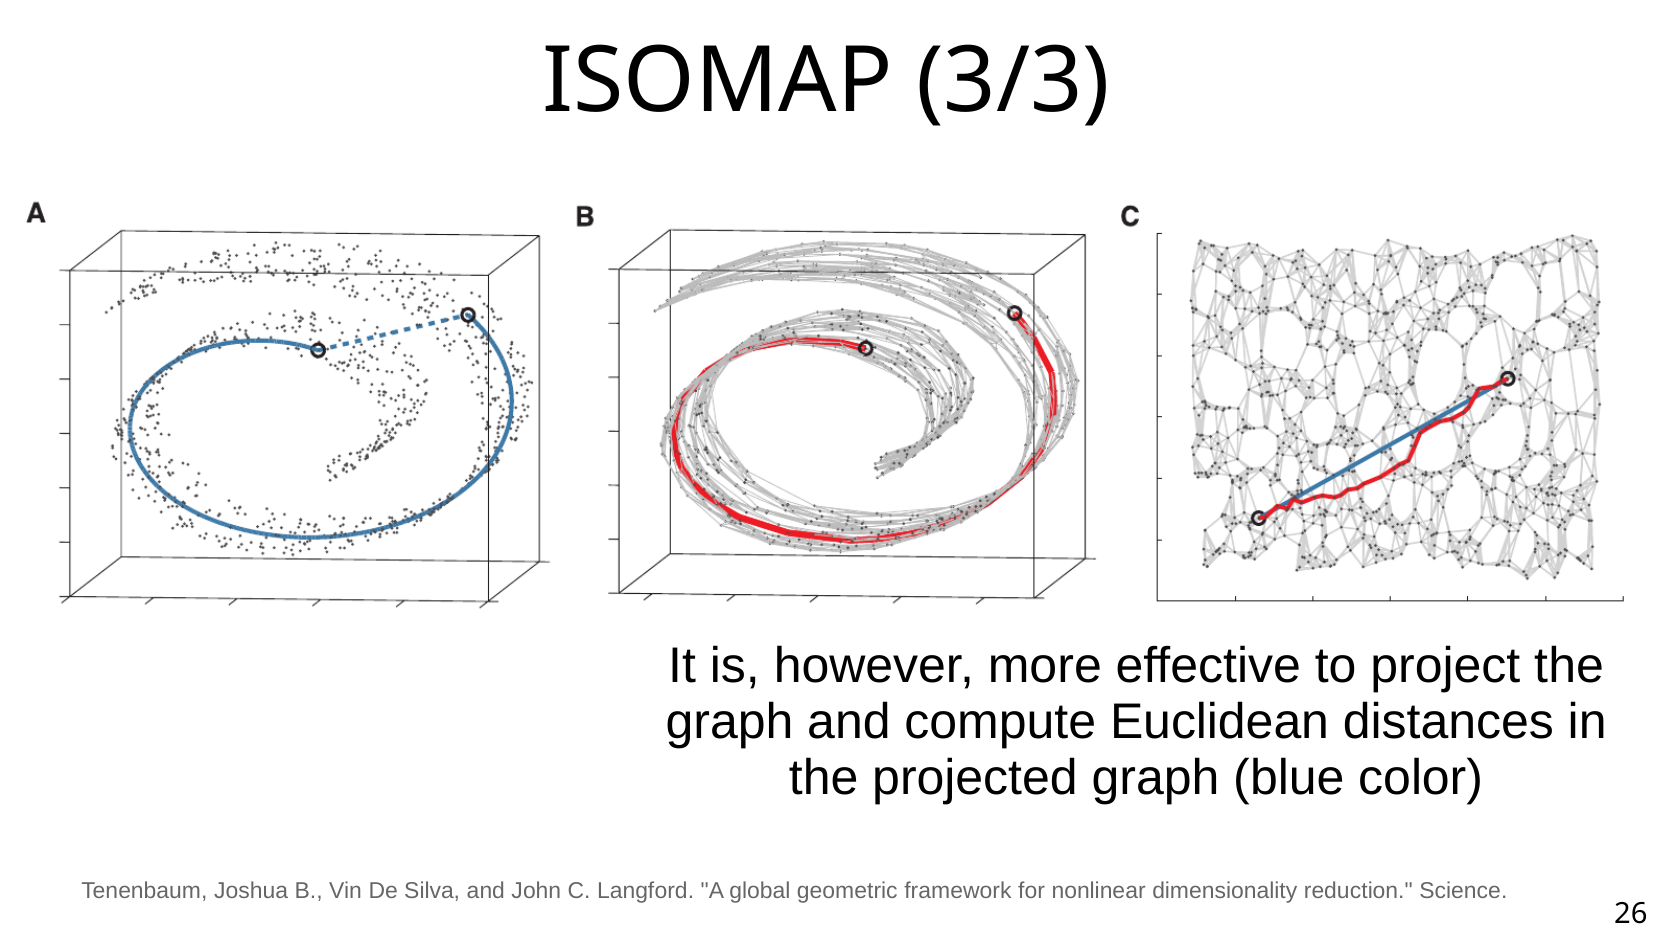

# ISOMAP (3/3)
It is, however, more effective to project the graph and compute Euclidean distances in the projected graph (blue color)
Tenenbaum, Joshua B., Vin De Silva, and John C. Langford. "A global geometric framework for nonlinear dimensionality reduction." Science.
26